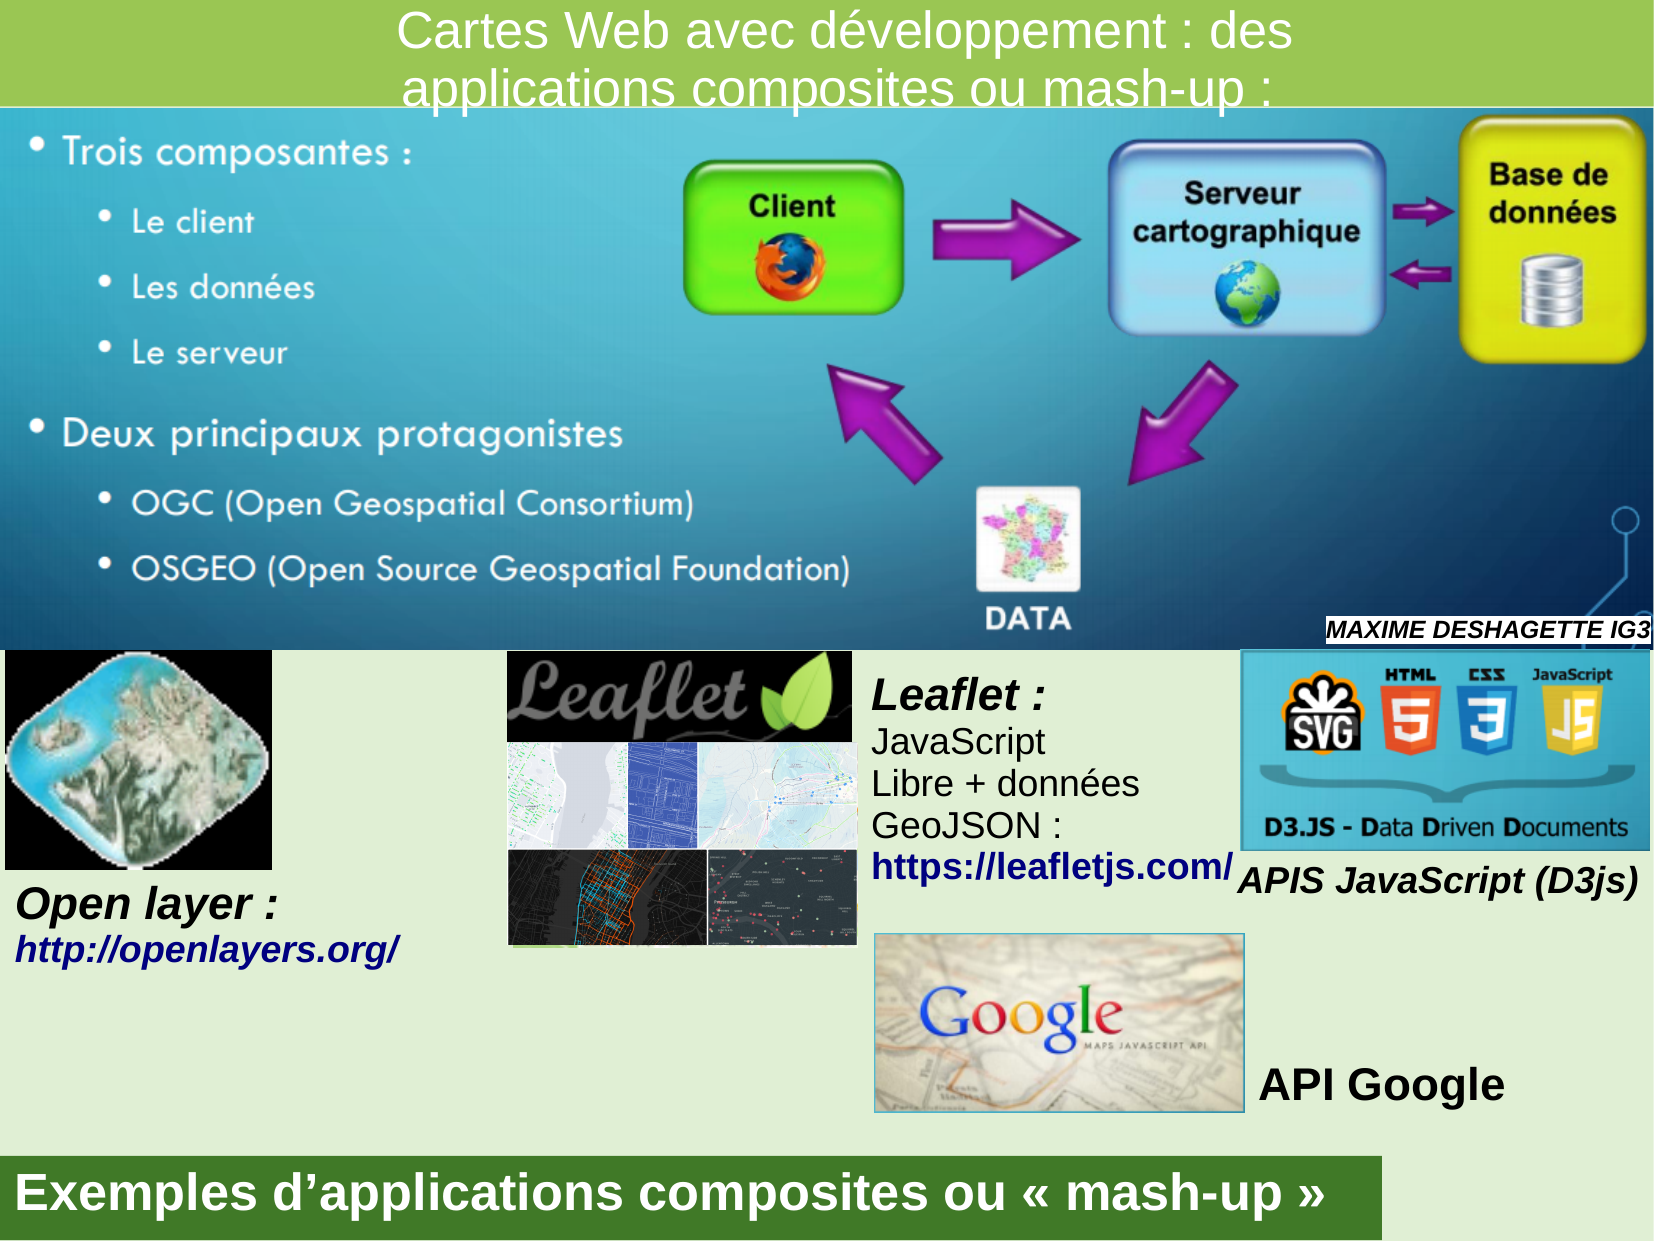

Cartes Web avec développement : des applications composites ou mash-up :
MAXIME DESHAGETTE IG3
Leaflet : JavaScript
Libre + données GeoJSON :
https://leafletjs.com/
APIS JavaScript (D3js)
Open layer :
http://openlayers.org/
API Google
Exemples d’applications composites ou « mash-up »